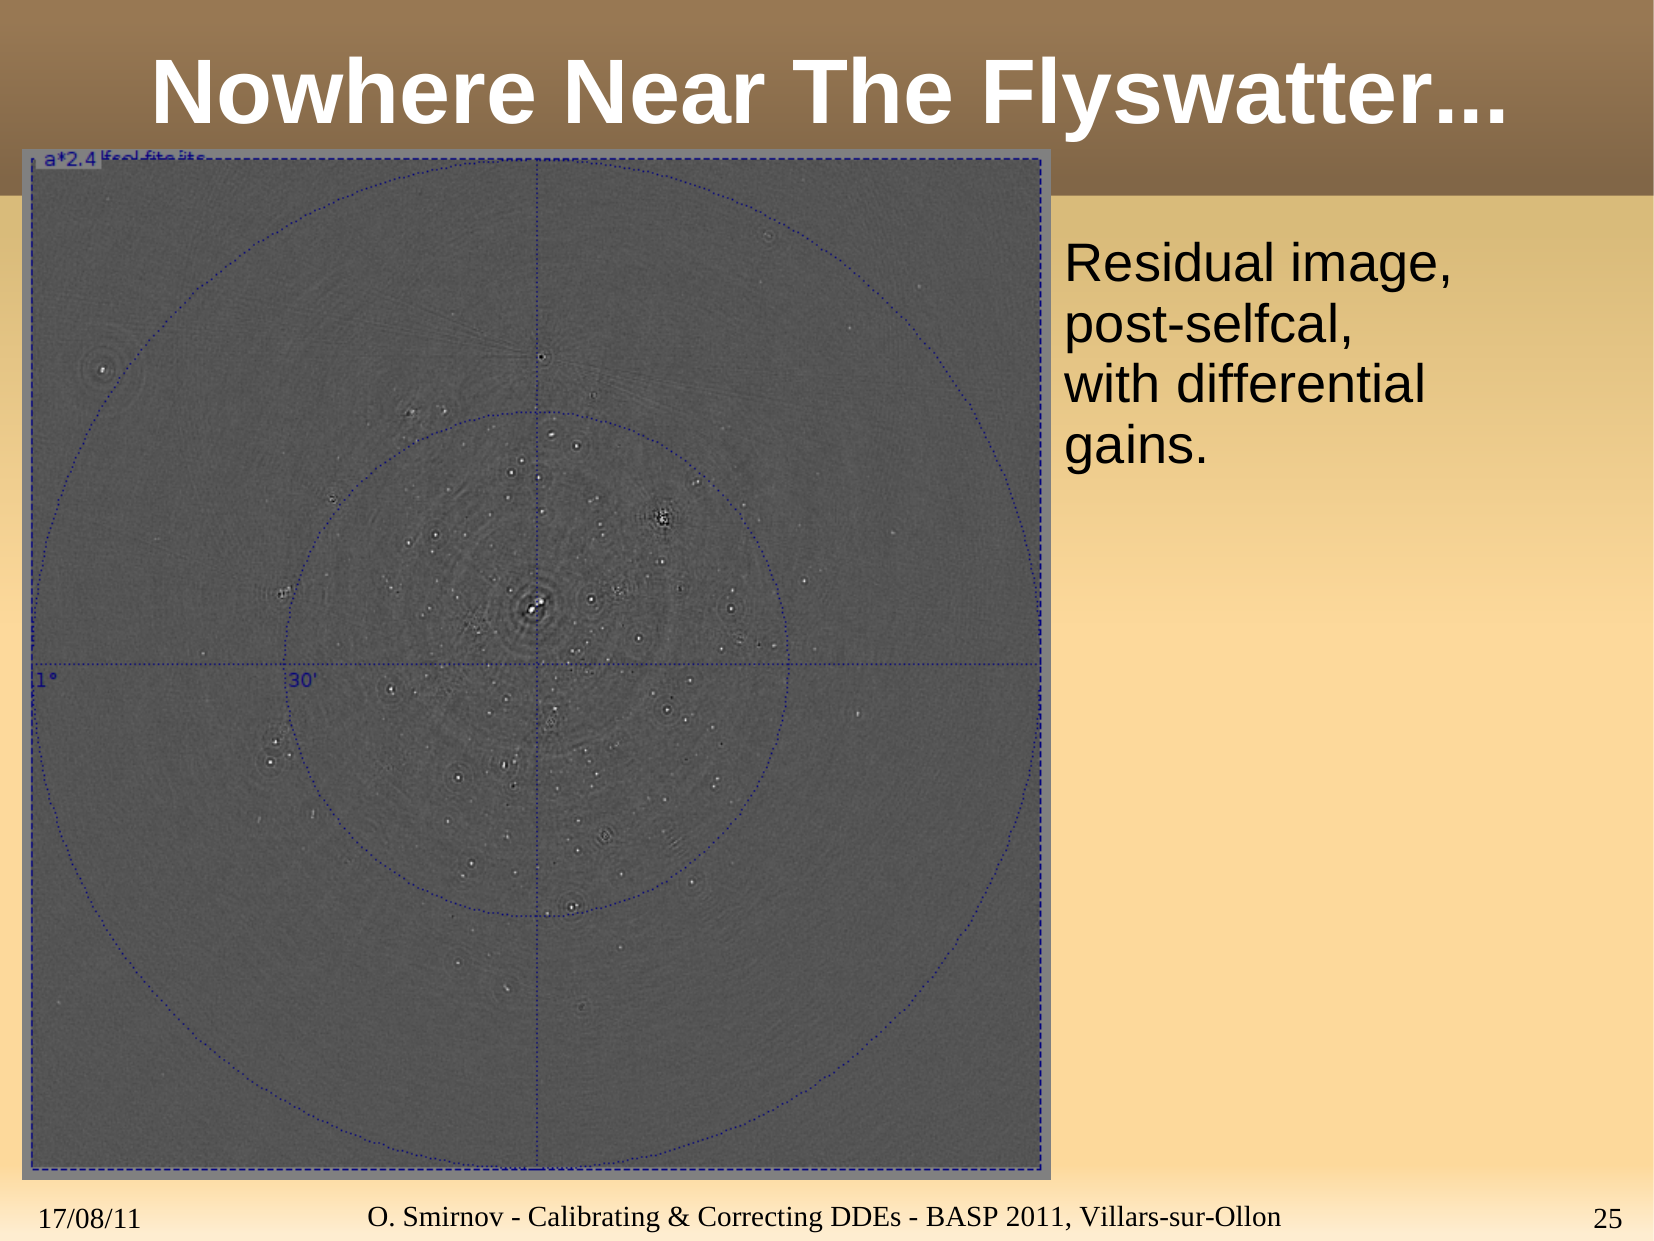

# Nowhere Near The Flyswatter...
Residual image,
post-selfcal,
with differential
gains.
O. Smirnov - Calibrating & Correcting DDEs - BASP 2011, Villars-sur-Ollon
17/08/11
25